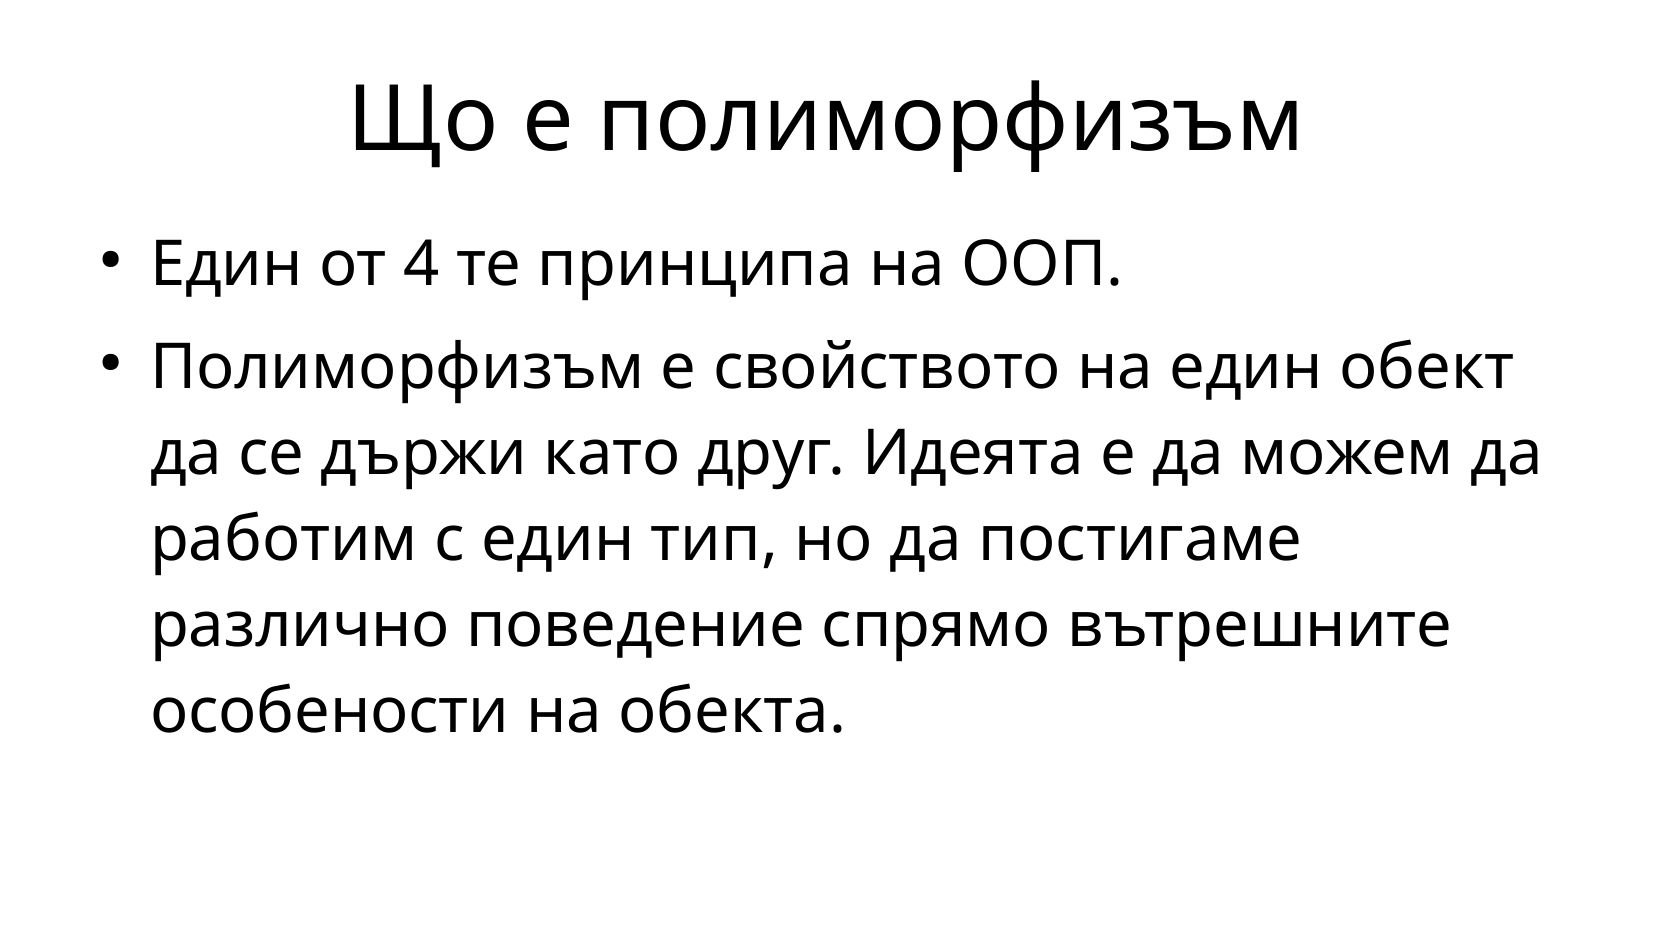

# Що е полиморфизъм
Един от 4 те принципа на ООП.
Полиморфизъм е свойството на един обект да се държи като друг. Идеята е да можем да работим с един тип, но да постигаме различно поведение спрямо вътрешните особености на обекта.